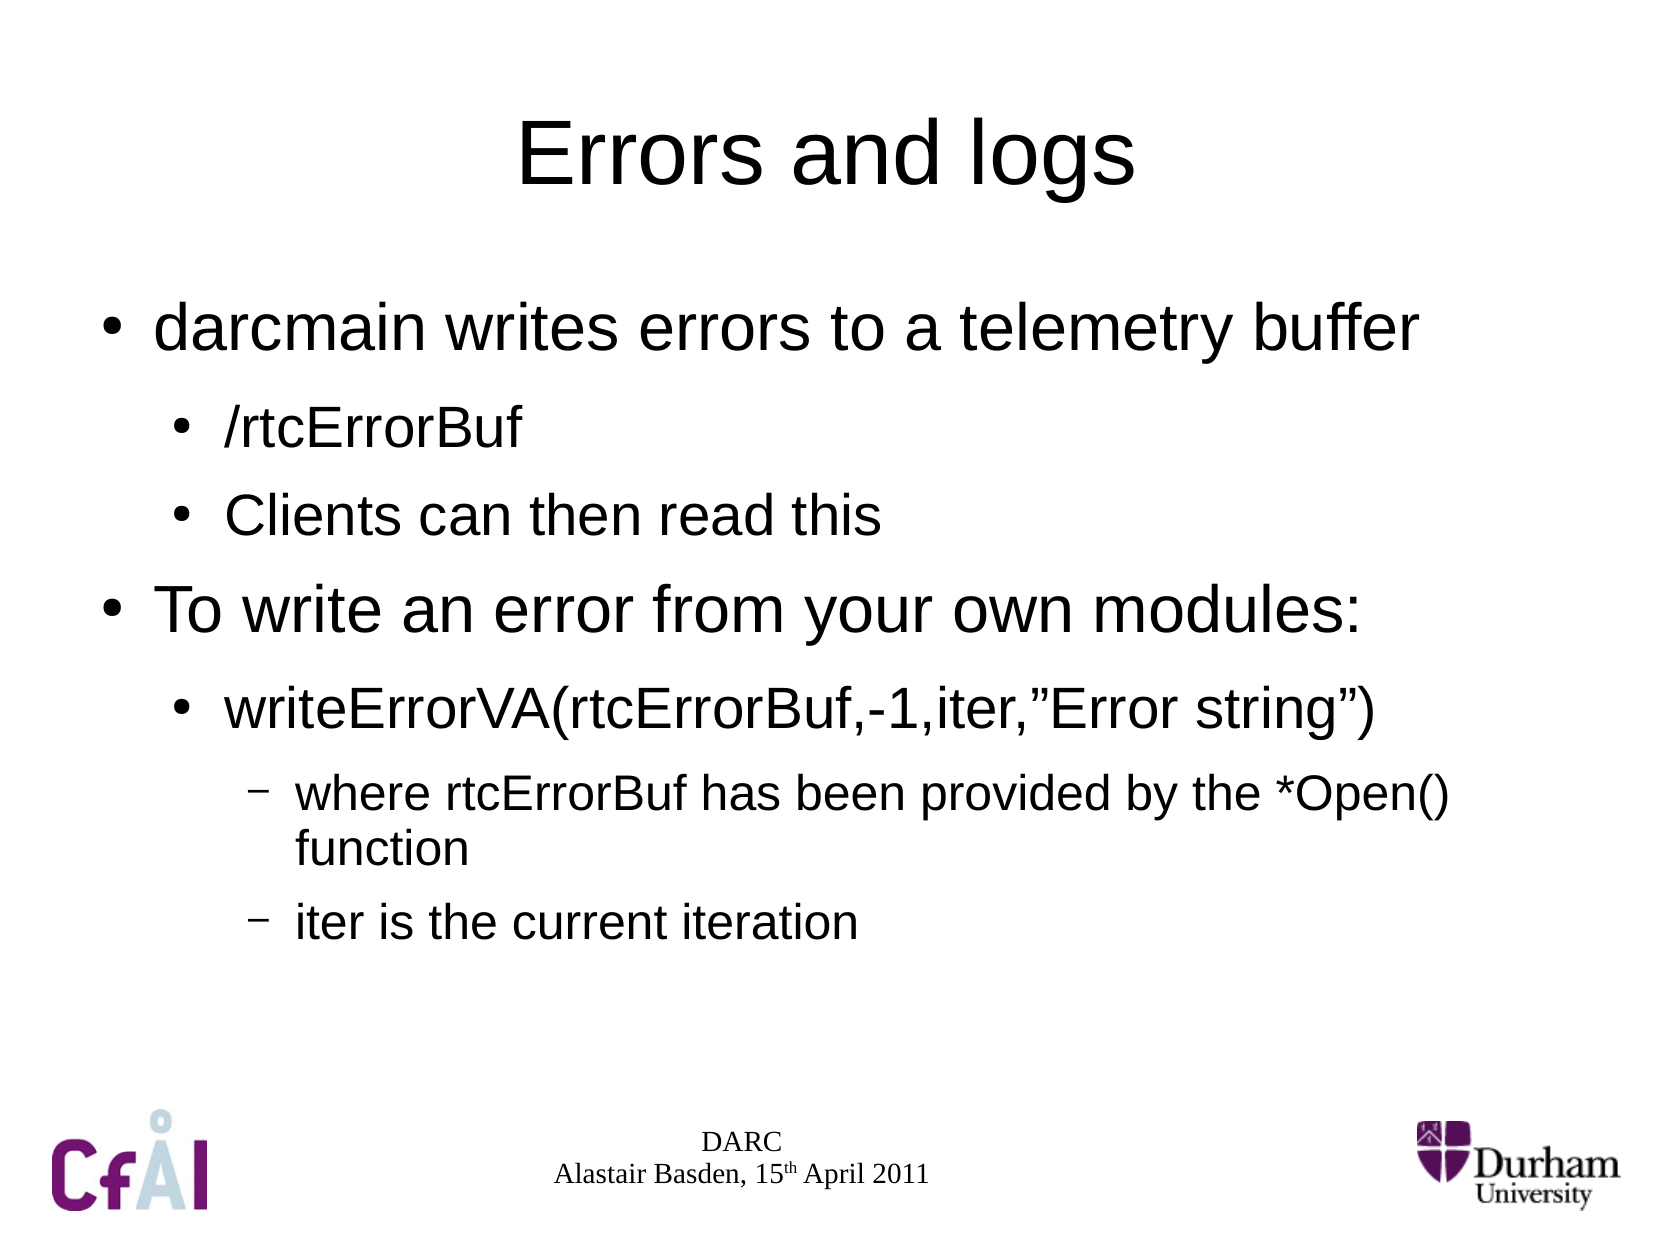

# Errors and logs
darcmain writes errors to a telemetry buffer
/rtcErrorBuf
Clients can then read this
To write an error from your own modules:
writeErrorVA(rtcErrorBuf,-1,iter,”Error string”)
where rtcErrorBuf has been provided by the *Open() function
iter is the current iteration